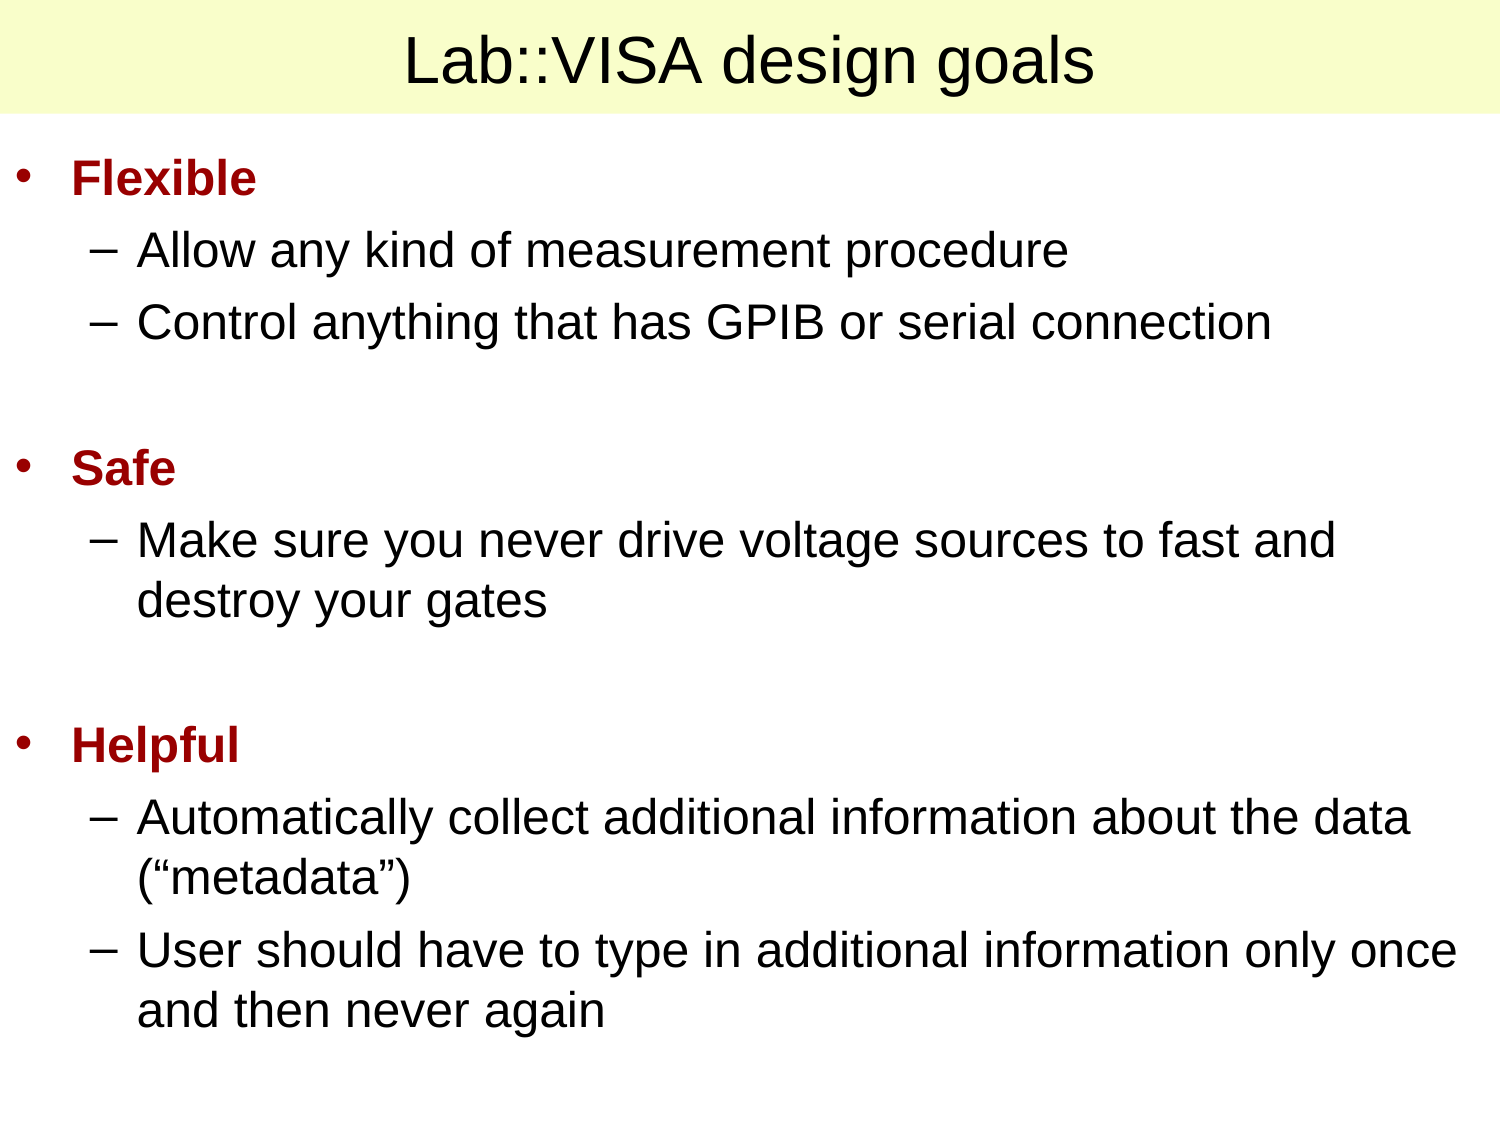

# Lab::VISA design goals
Flexible
Allow any kind of measurement procedure
Control anything that has GPIB or serial connection
Safe
Make sure you never drive voltage sources to fast and destroy your gates
Helpful
Automatically collect additional information about the data (“metadata”)
User should have to type in additional information only once and then never again